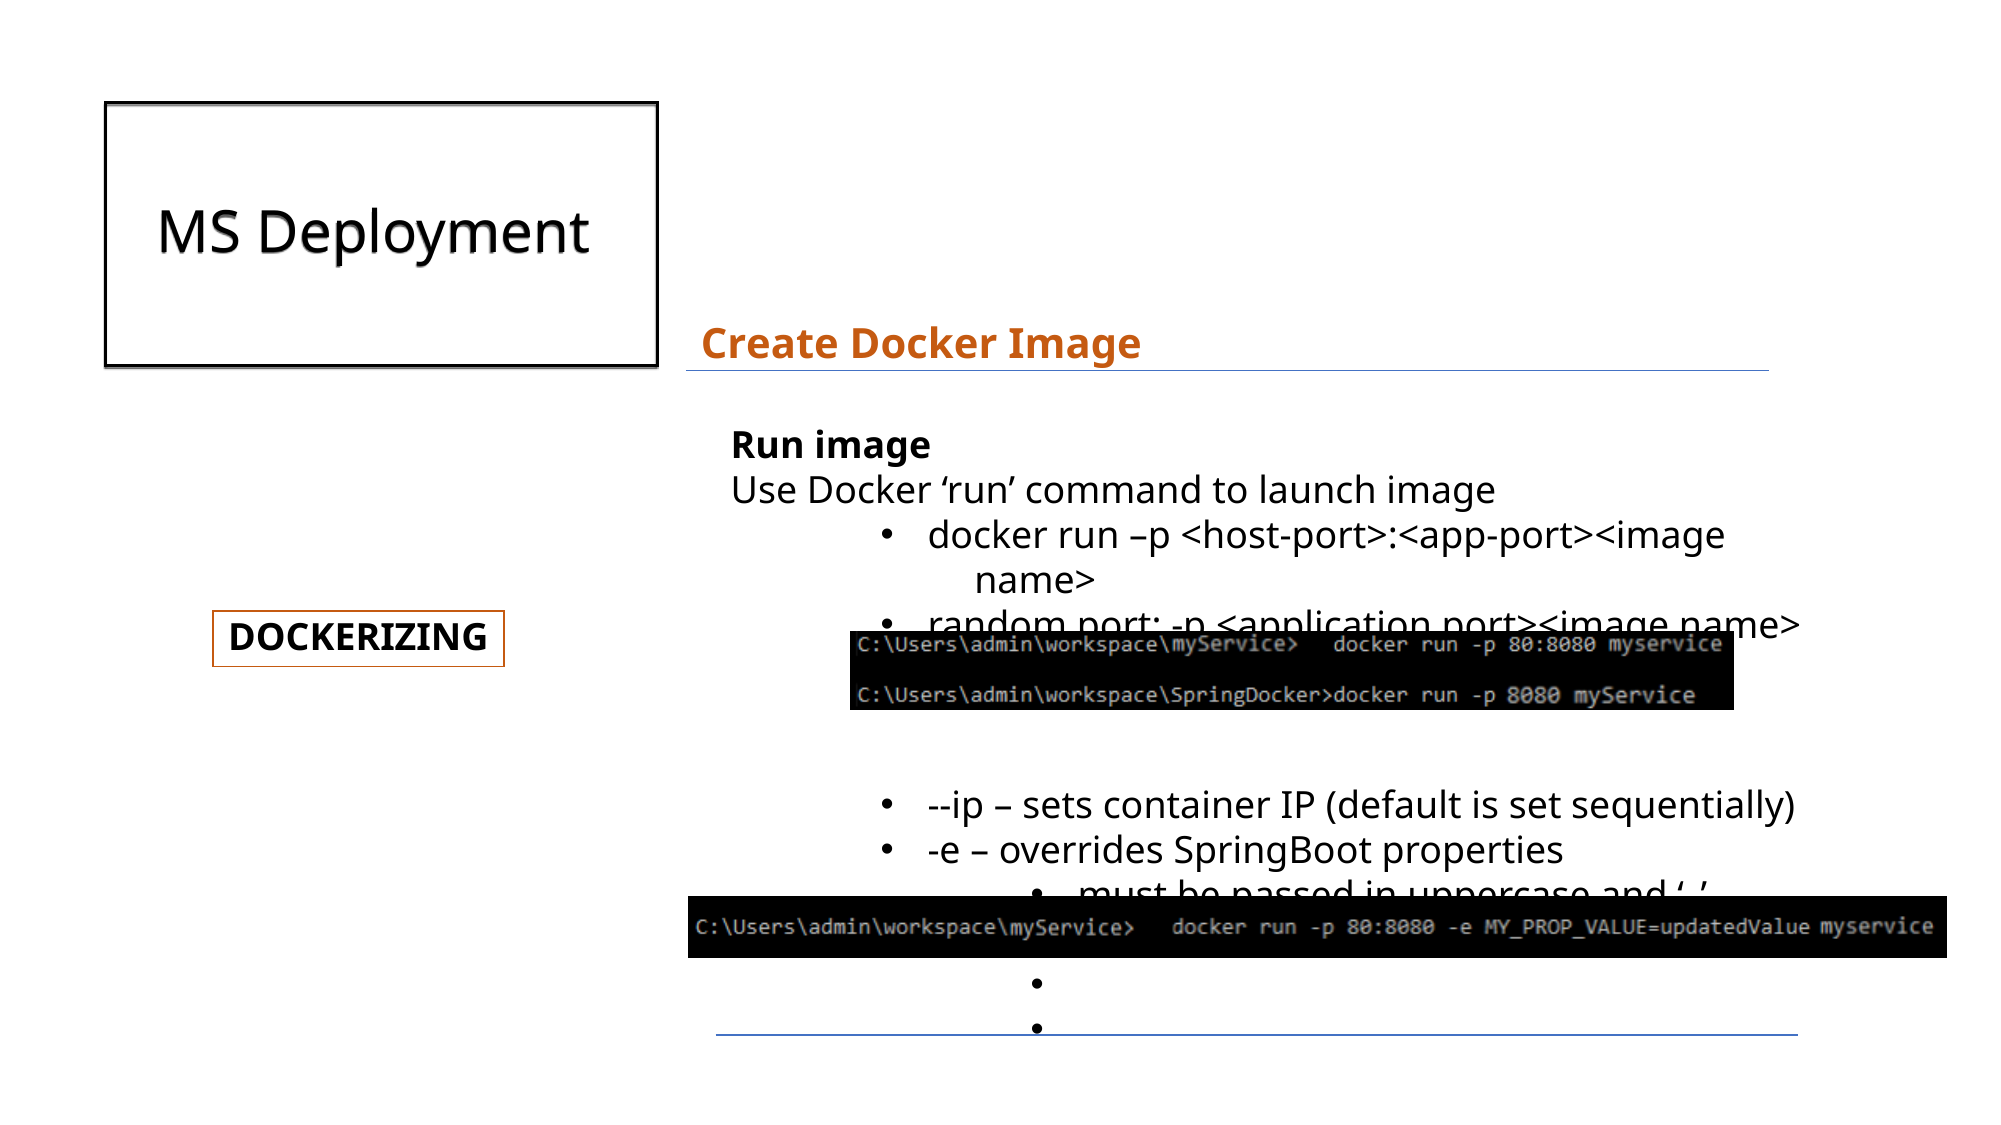

# MS Deployment
Create Docker Image
Run image
Use Docker ‘run’ command to launch image
docker run –p <host-port>:<app-port><image name>
random port: -p <application port><image name>
--ip – sets container IP (default is set sequentially)
-e – overrides SpringBoot properties
must be passed in uppercase and ‘_’ delimiter
DOCKERIZING